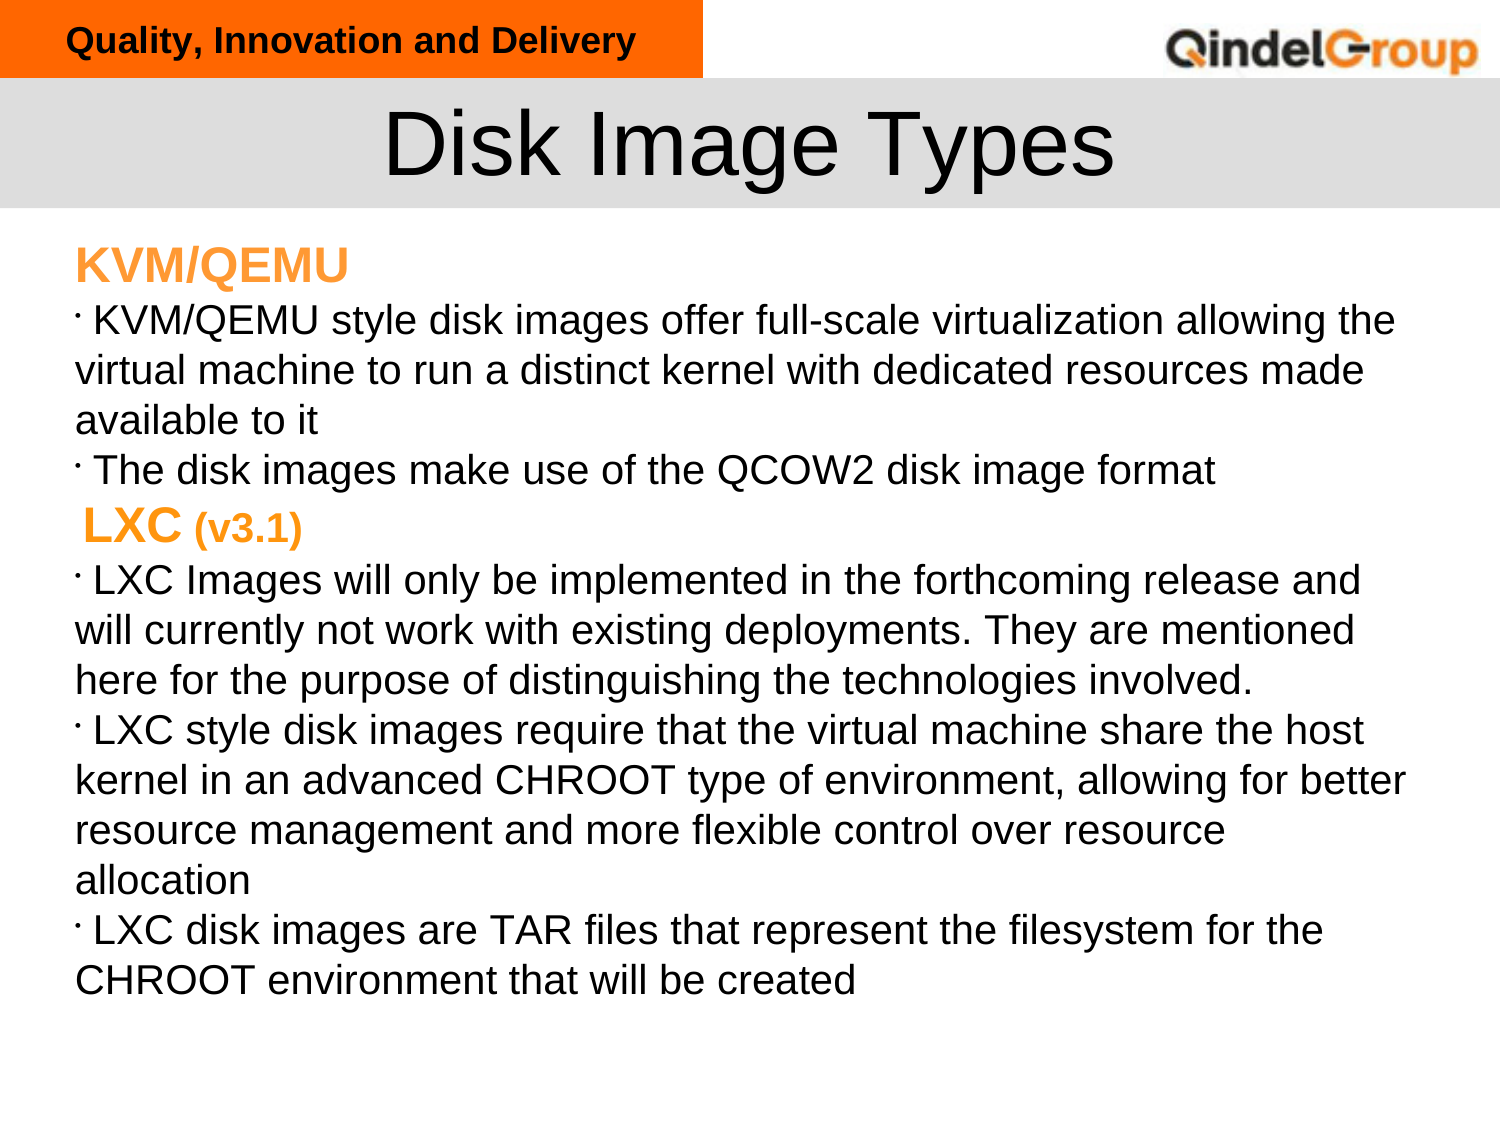

# Disk Image Types
KVM/QEMU
 KVM/QEMU style disk images offer full-scale virtualization allowing the virtual machine to run a distinct kernel with dedicated resources made available to it
 The disk images make use of the QCOW2 disk image format
LXC (v3.1)
 LXC Images will only be implemented in the forthcoming release and will currently not work with existing deployments. They are mentioned here for the purpose of distinguishing the technologies involved.
 LXC style disk images require that the virtual machine share the host kernel in an advanced CHROOT type of environment, allowing for better resource management and more flexible control over resource allocation
 LXC disk images are TAR files that represent the filesystem for the CHROOT environment that will be created